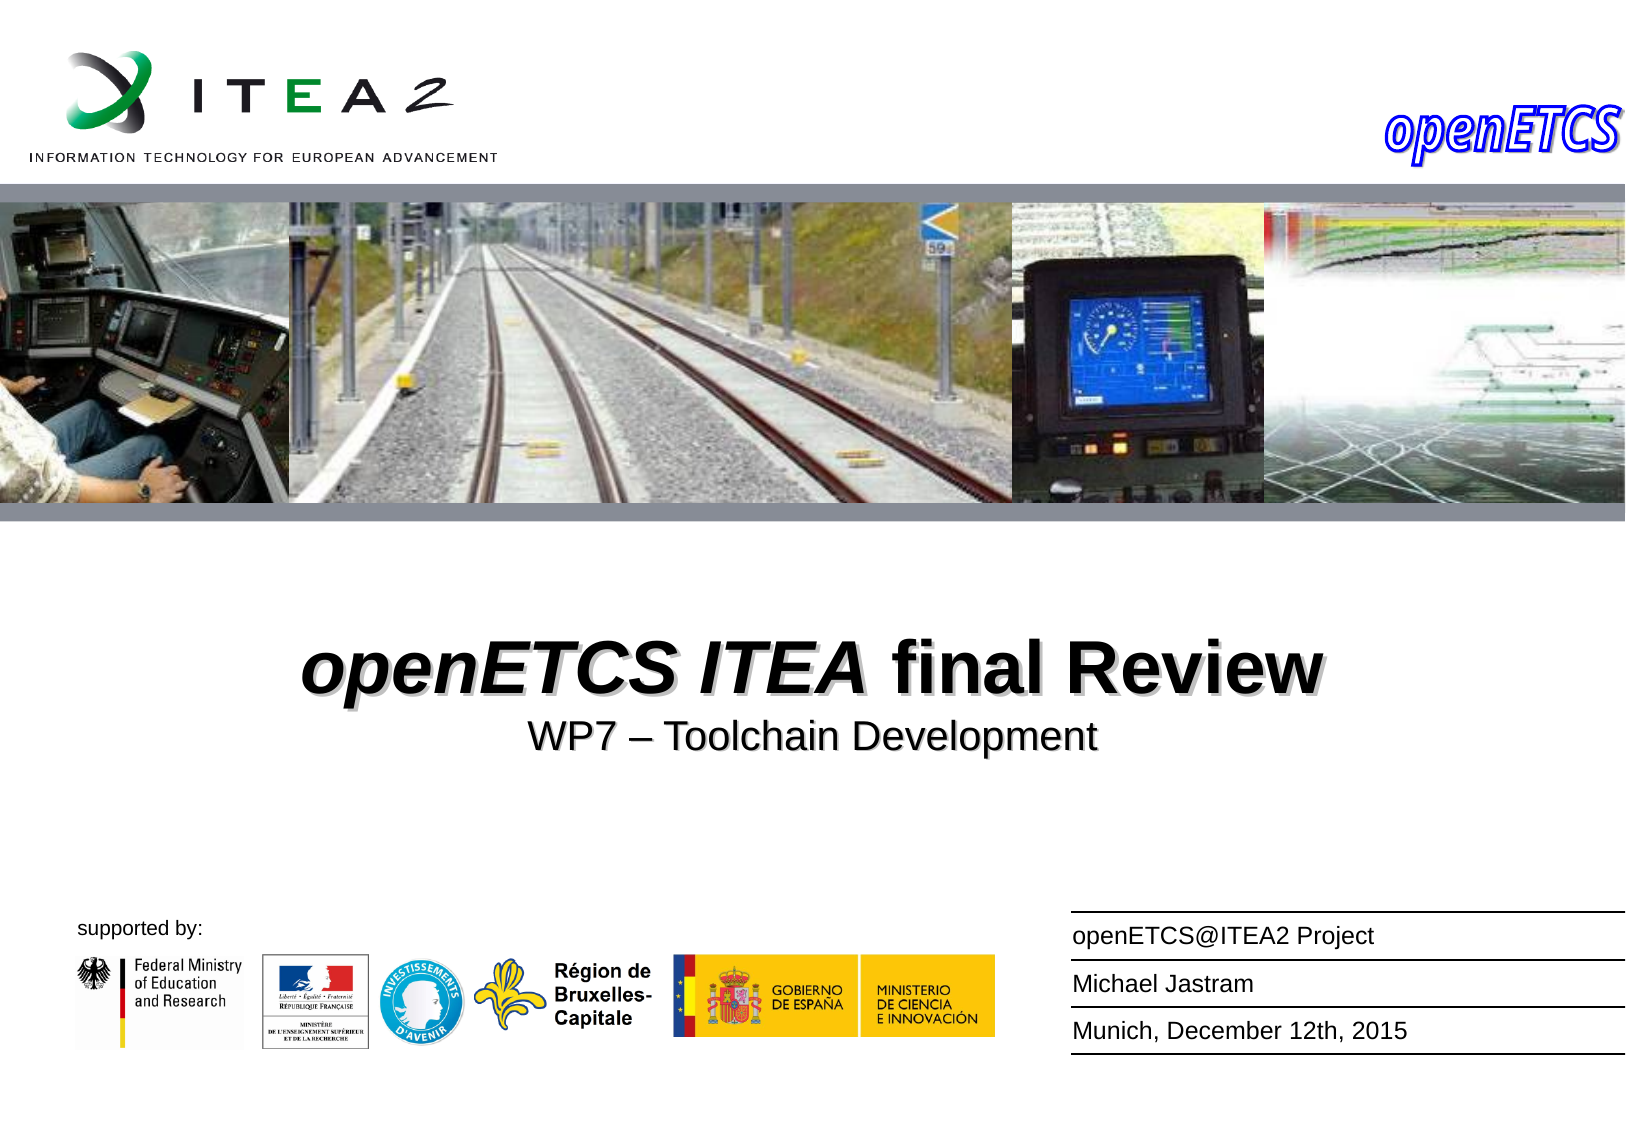

# openETCS ITEA final Review WP7 – Toolchain Development
supported by:
openETCS@ITEA2 Project
Michael Jastram
Munich, December 12th, 2015